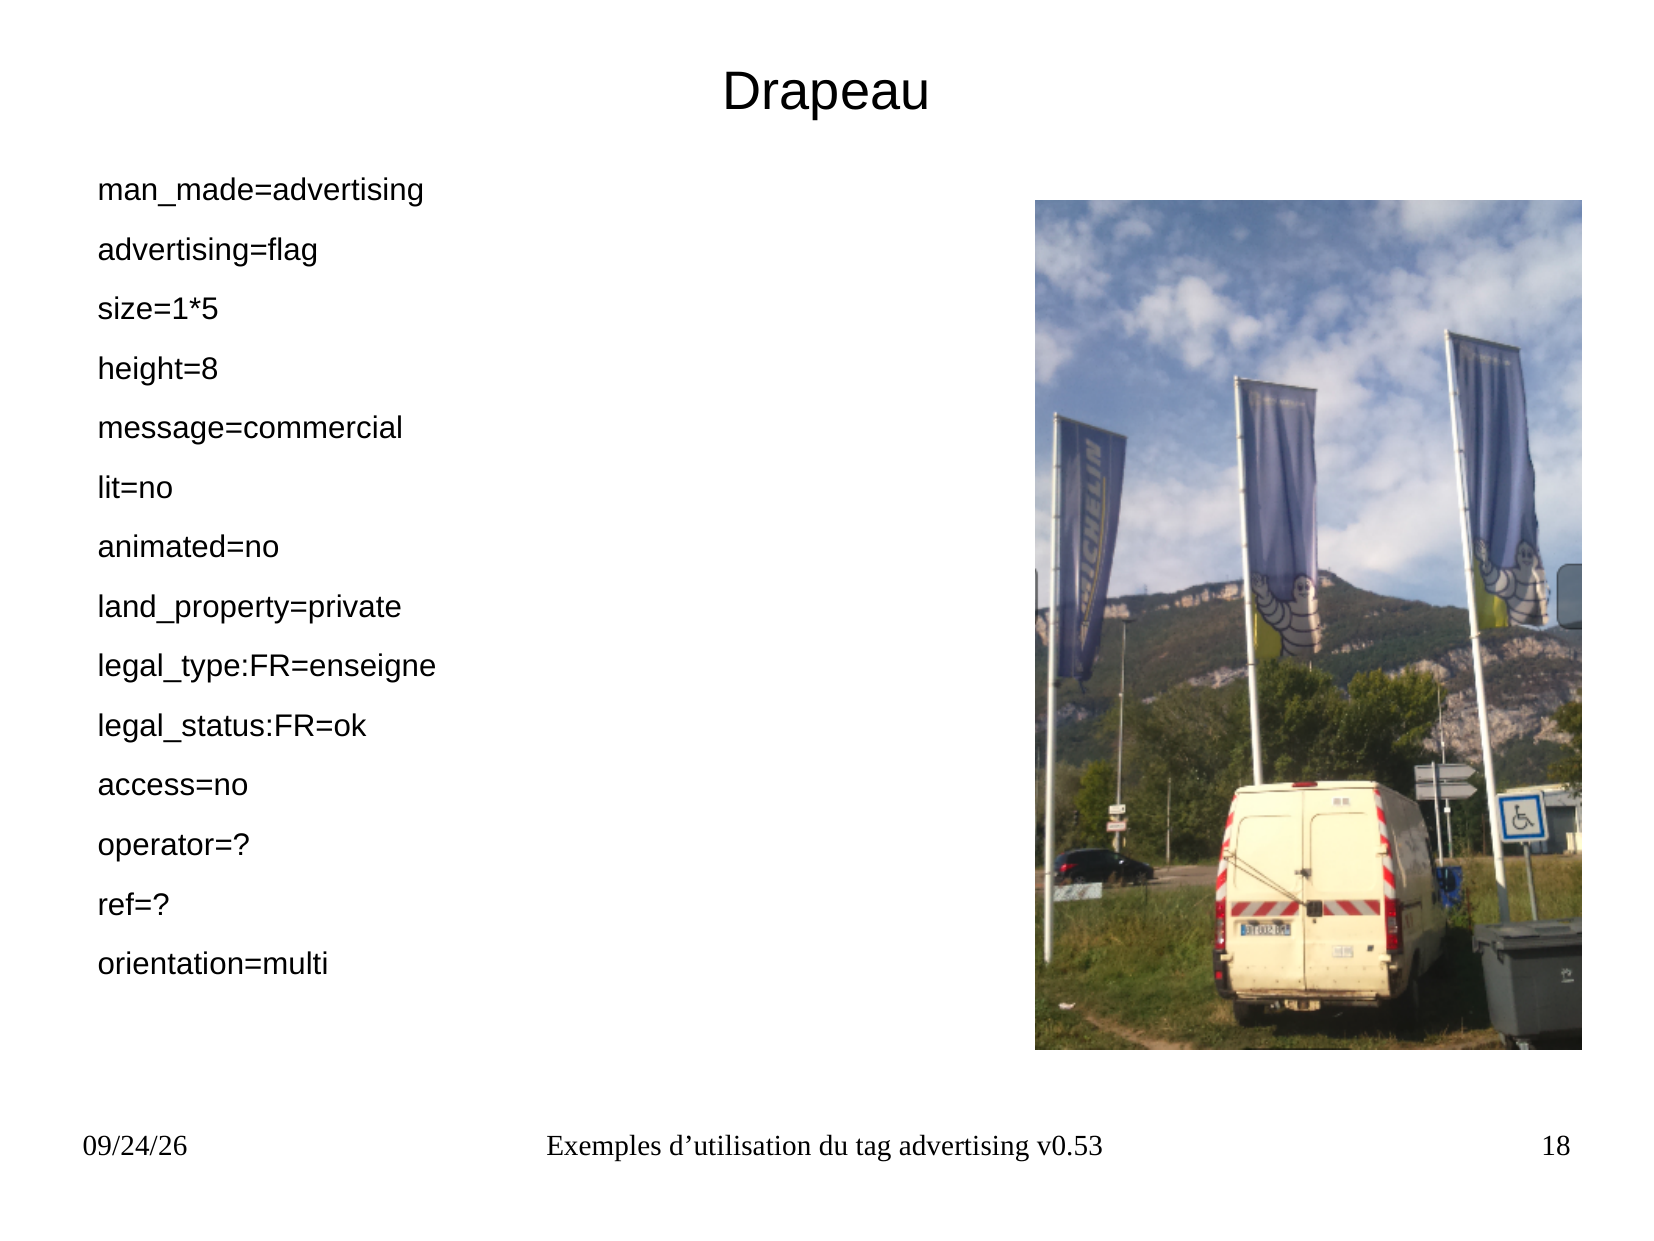

# Drapeau
man_made=advertising
advertising=flag
size=1*5
height=8
message=commercial
lit=no
animated=no
land_property=private
legal_type:FR=enseigne
legal_status:FR=ok
access=no
operator=?
ref=?
orientation=multi
18